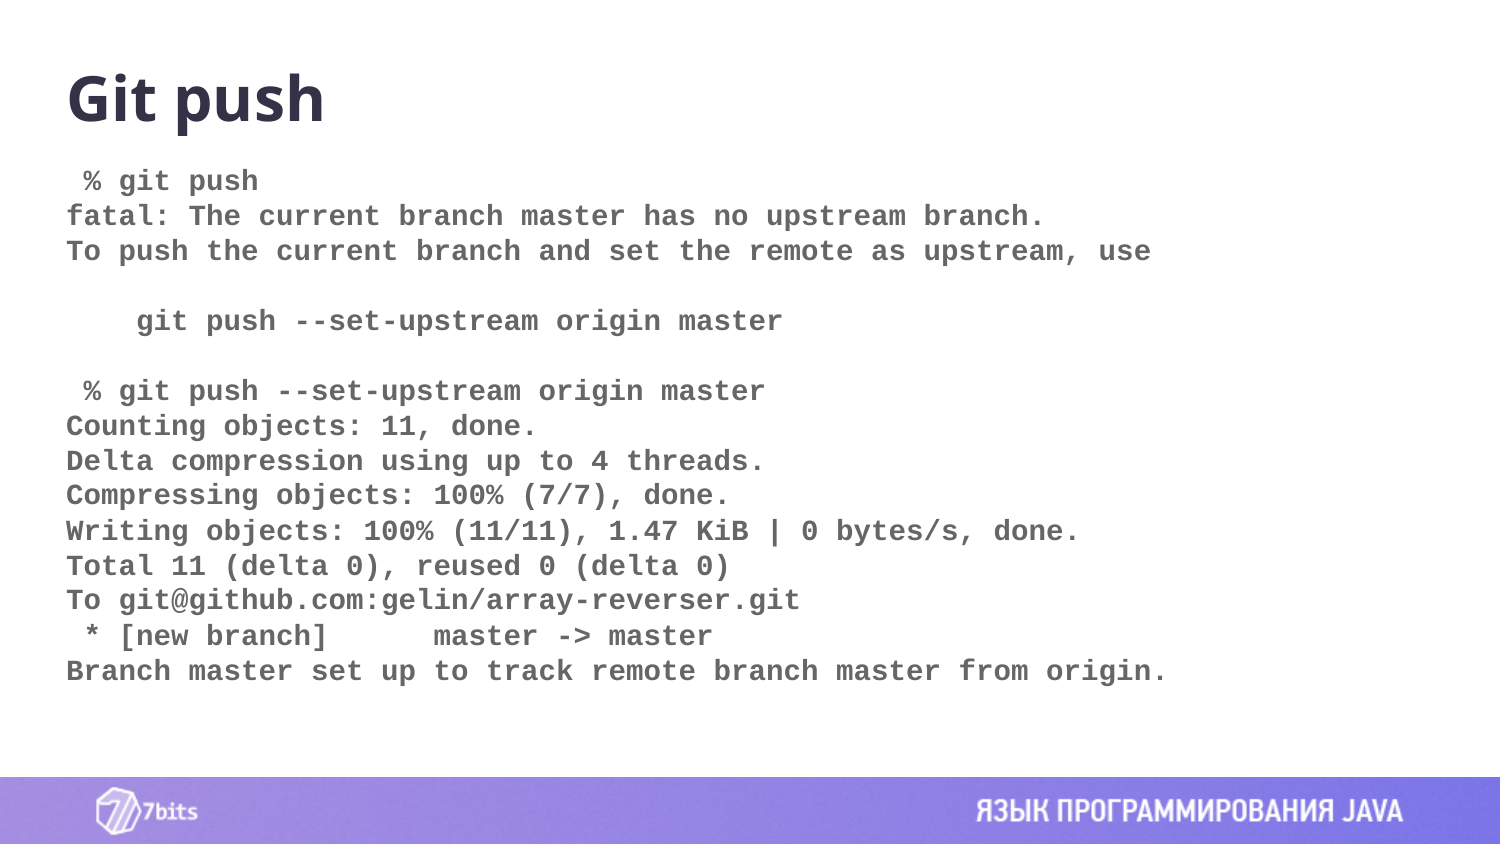

# Git push
 % git push
fatal: The current branch master has no upstream branch.
To push the current branch and set the remote as upstream, use
 git push --set-upstream origin master
 % git push --set-upstream origin master
Counting objects: 11, done.
Delta compression using up to 4 threads.
Compressing objects: 100% (7/7), done.
Writing objects: 100% (11/11), 1.47 KiB | 0 bytes/s, done.
Total 11 (delta 0), reused 0 (delta 0)
To git@github.com:gelin/array-reverser.git
 * [new branch] master -> master
Branch master set up to track remote branch master from origin.